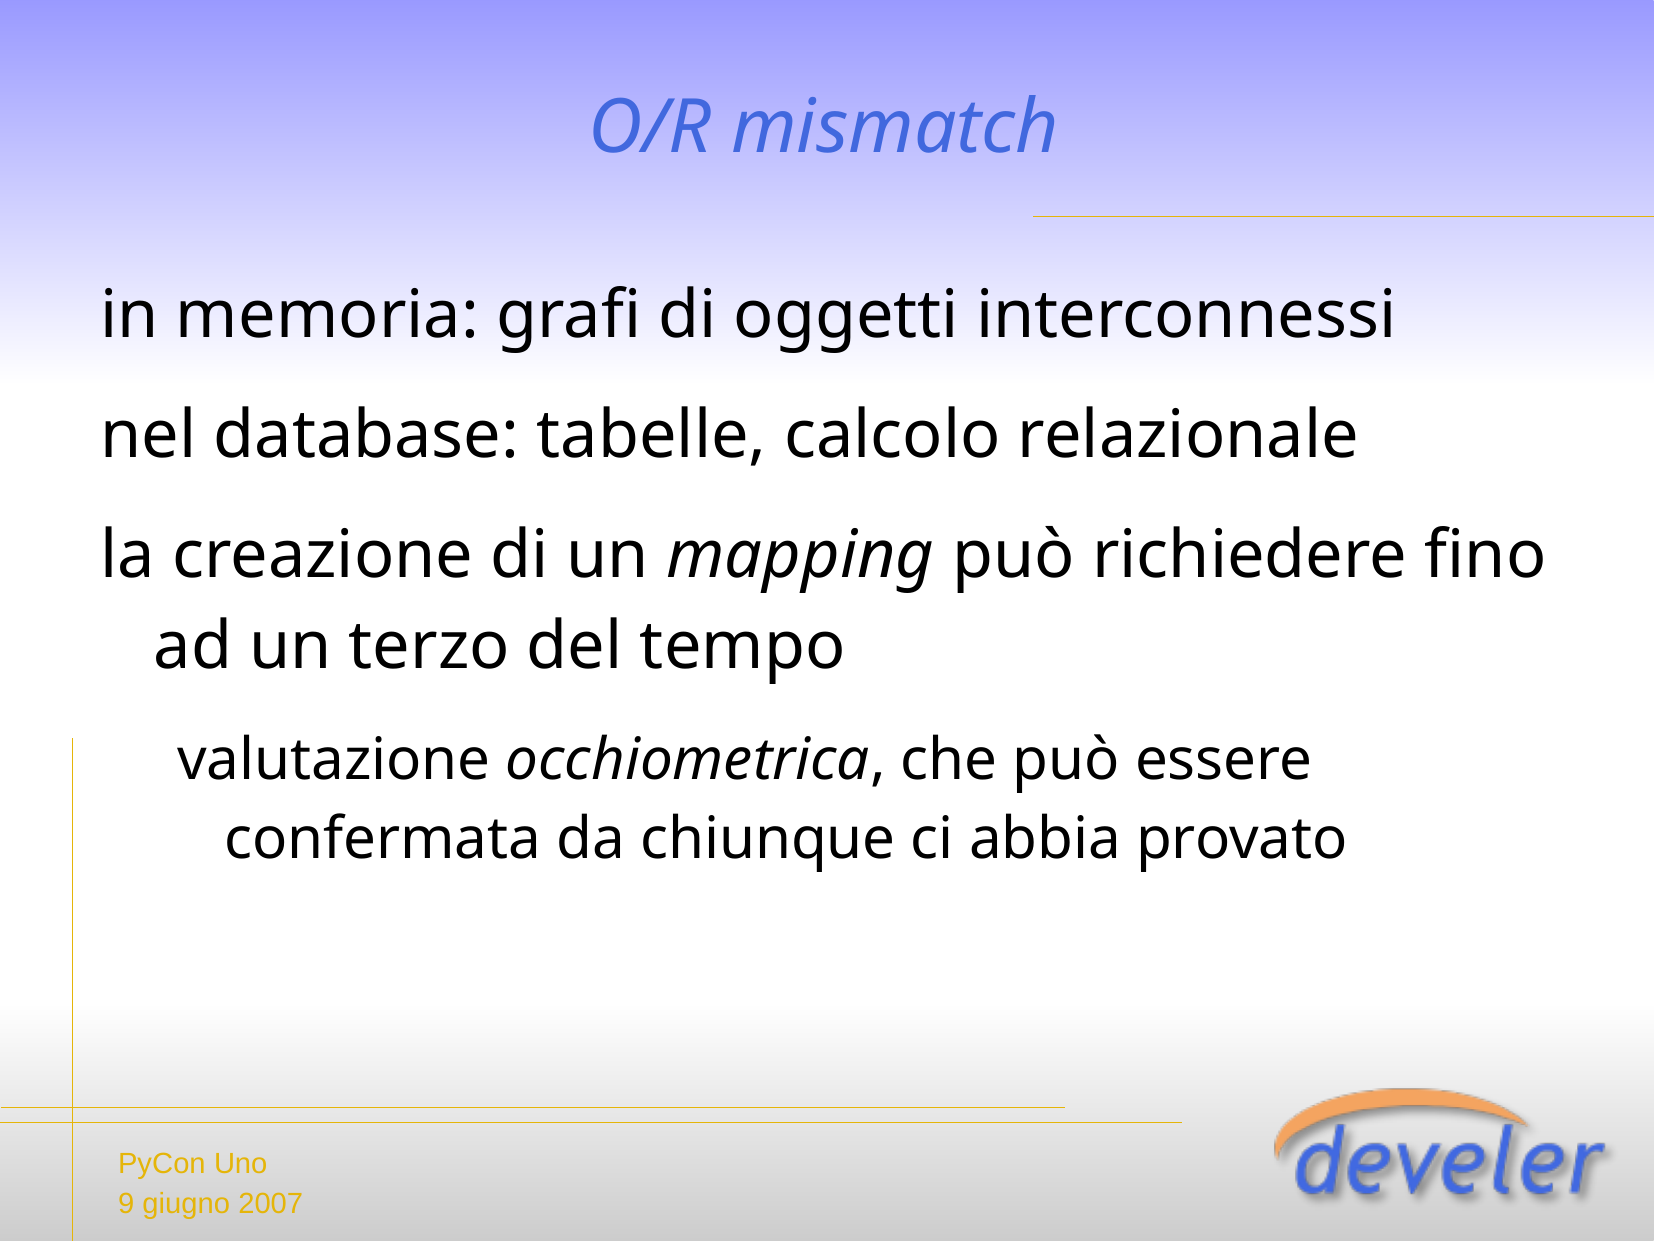

# O/R mismatch
in memoria: grafi di oggetti interconnessi
nel database: tabelle, calcolo relazionale
la creazione di un mapping può richiedere fino ad un terzo del tempo
valutazione occhiometrica, che può essere confermata da chiunque ci abbia provato
PyCon Uno
9 giugno 2007